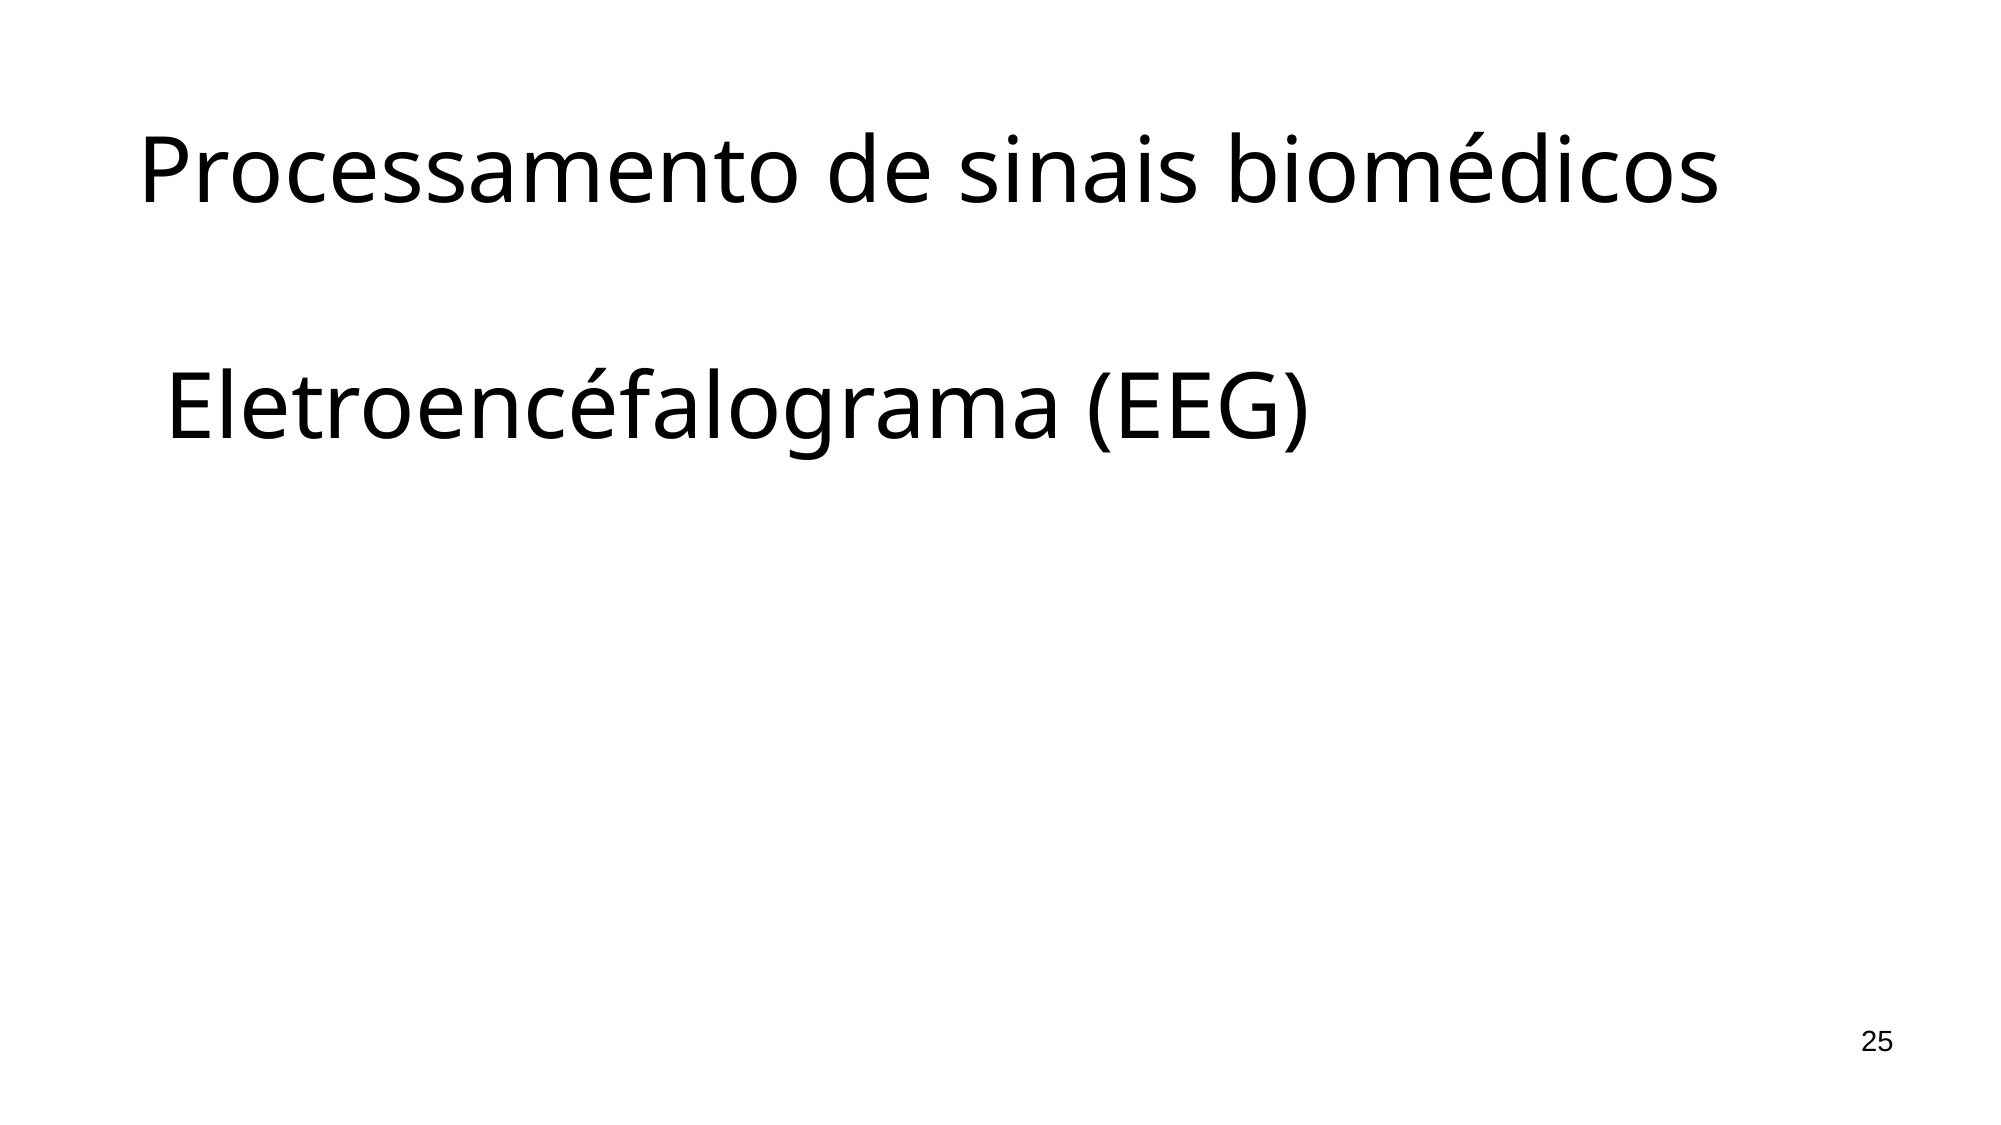

# Processamento de sinais biomédicos
Eletroencéfalograma (EEG)